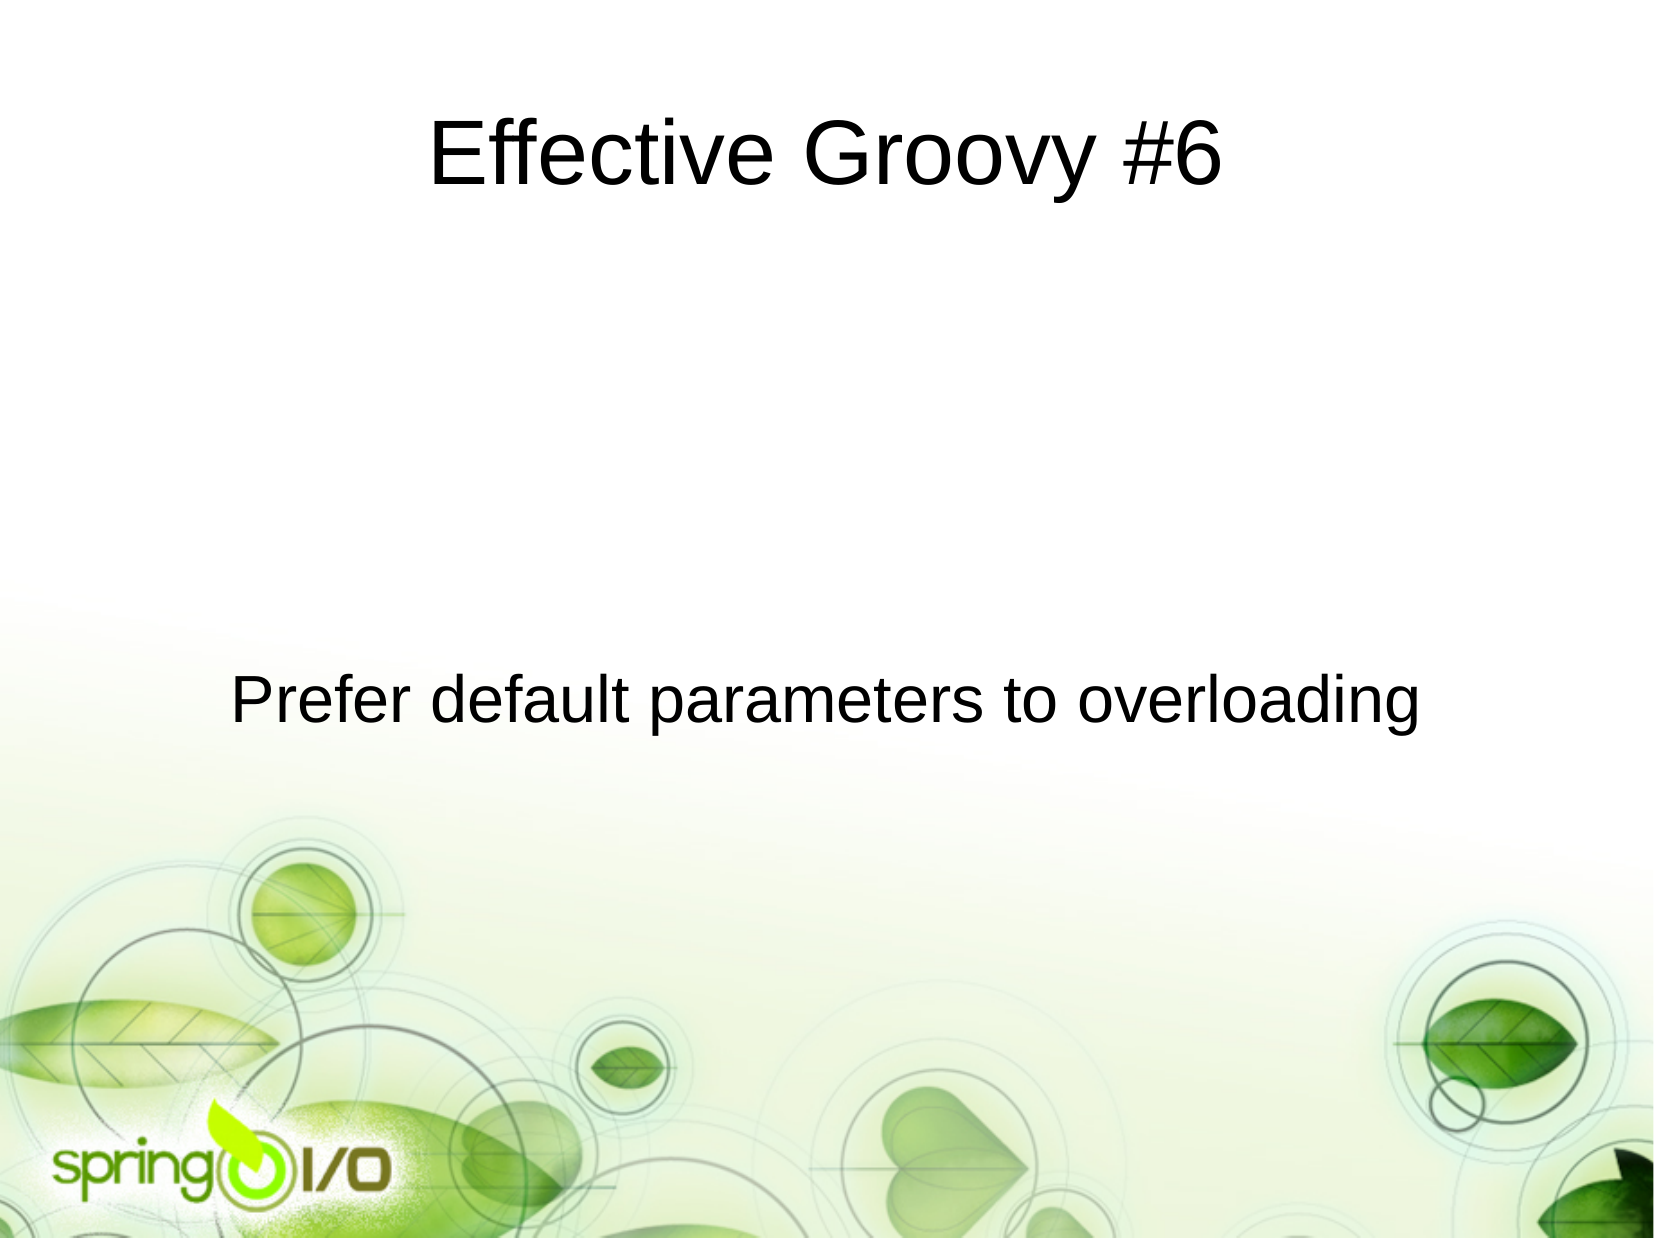

# Effective Groovy #6
Prefer default parameters to overloading